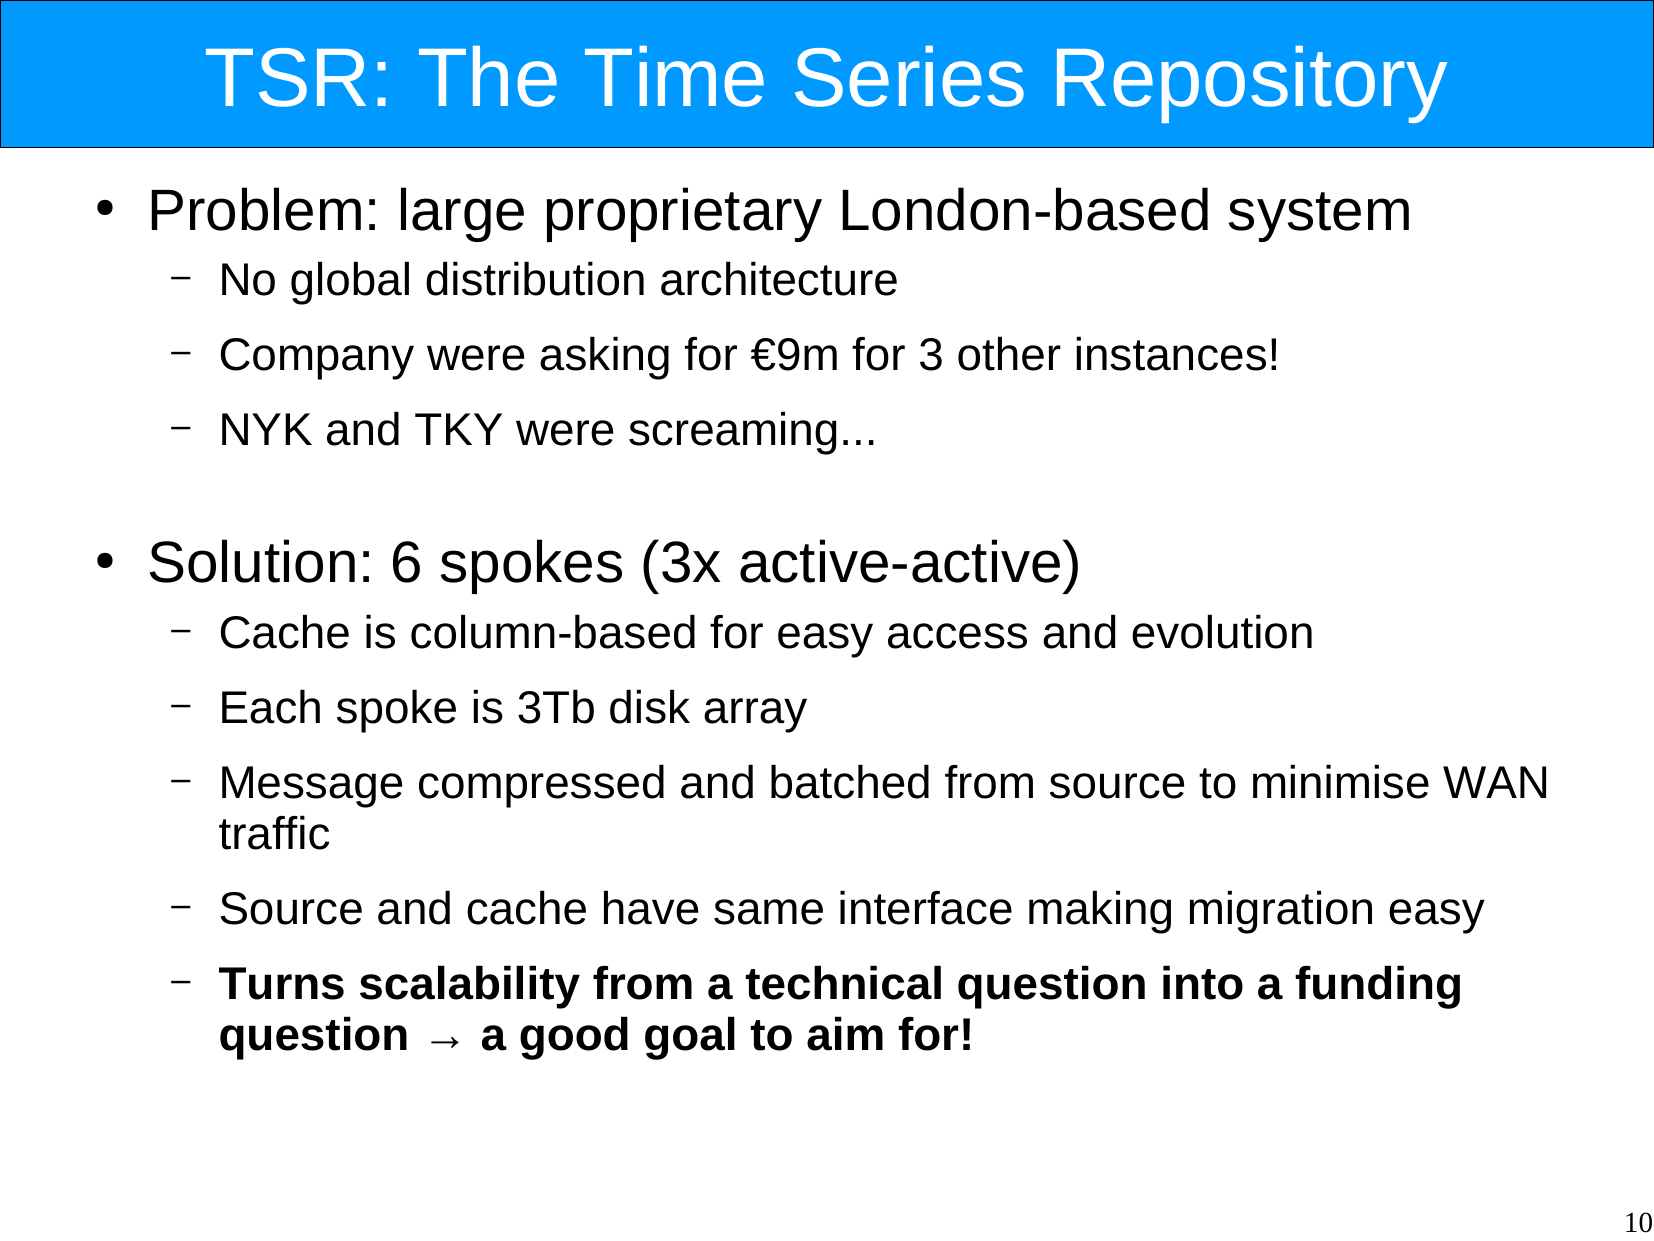

# TSR: The Time Series Repository
Problem: large proprietary London-based system
No global distribution architecture
Company were asking for €9m for 3 other instances!
NYK and TKY were screaming...
Solution: 6 spokes (3x active-active)
Cache is column-based for easy access and evolution
Each spoke is 3Tb disk array
Message compressed and batched from source to minimise WAN traffic
Source and cache have same interface making migration easy
Turns scalability from a technical question into a funding question → a good goal to aim for!
10